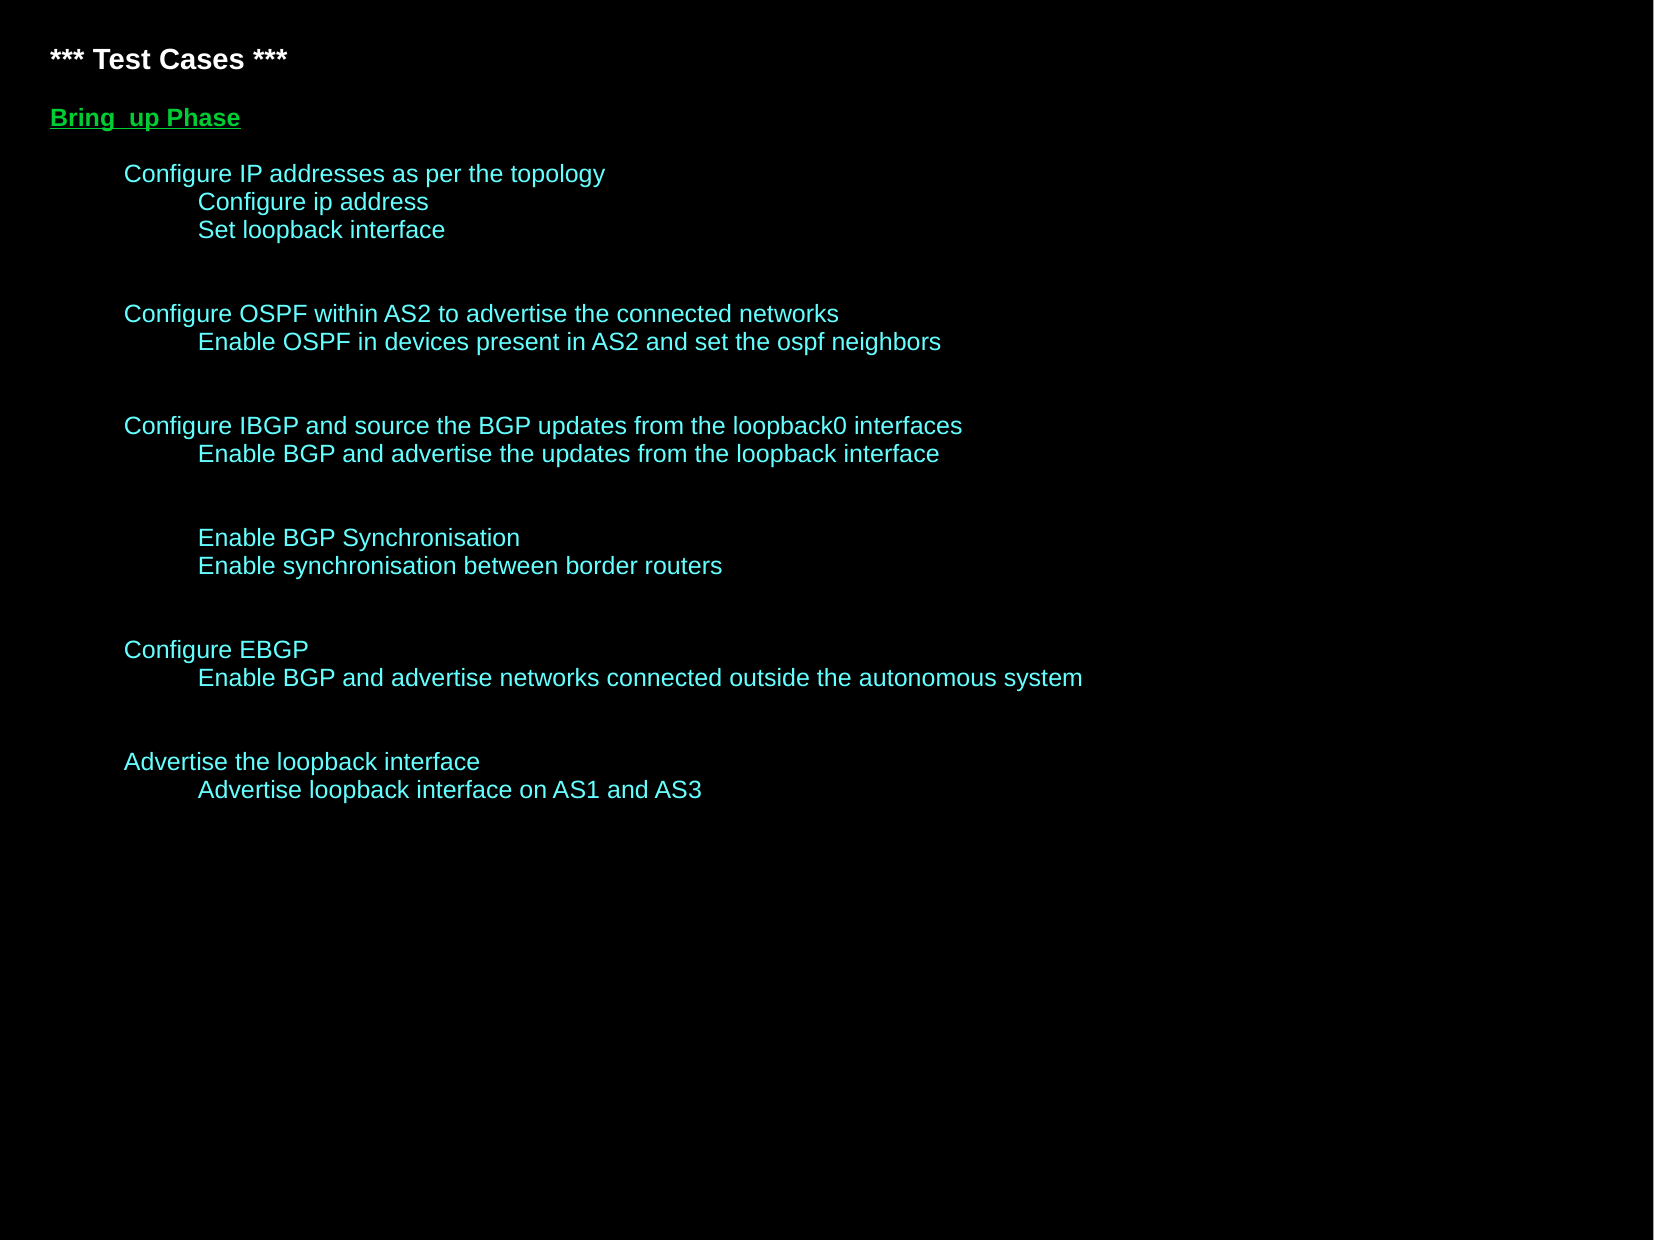

*** Test Cases ***
Bring_up Phase
	Configure IP addresses as per the topology
	 	Configure ip address
	 	Set loopback interface
 	Configure OSPF within AS2 to advertise the connected networks
	 	Enable OSPF in devices present in AS2 and set the ospf neighbors
 	Configure IBGP and source the BGP updates from the loopback0 interfaces
	 	Enable BGP and advertise the updates from the loopback interface
 		Enable BGP Synchronisation
	 	Enable synchronisation between border routers
 	Configure EBGP
	 	Enable BGP and advertise networks connected outside the autonomous system
 	Advertise the loopback interface
	 	Advertise loopback interface on AS1 and AS3